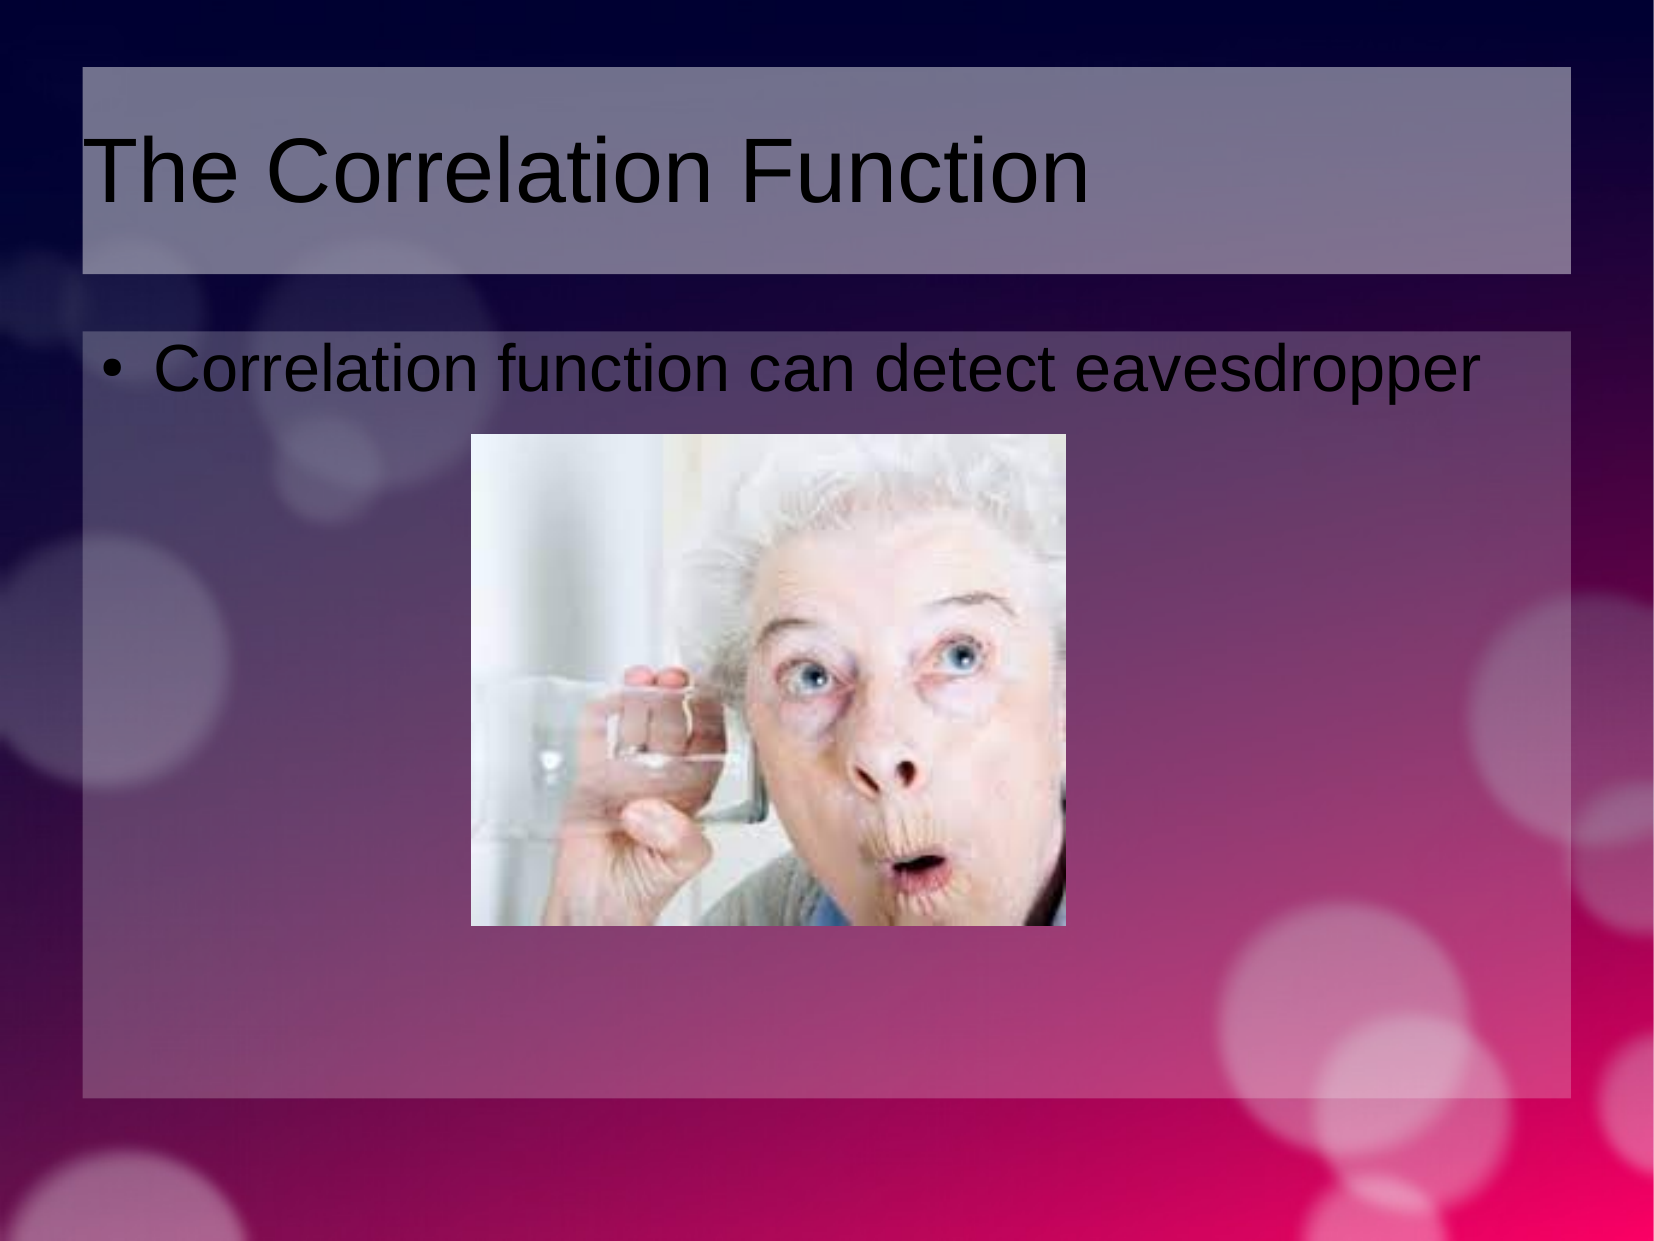

# The Correlation Function
Correlation function can detect eavesdropper